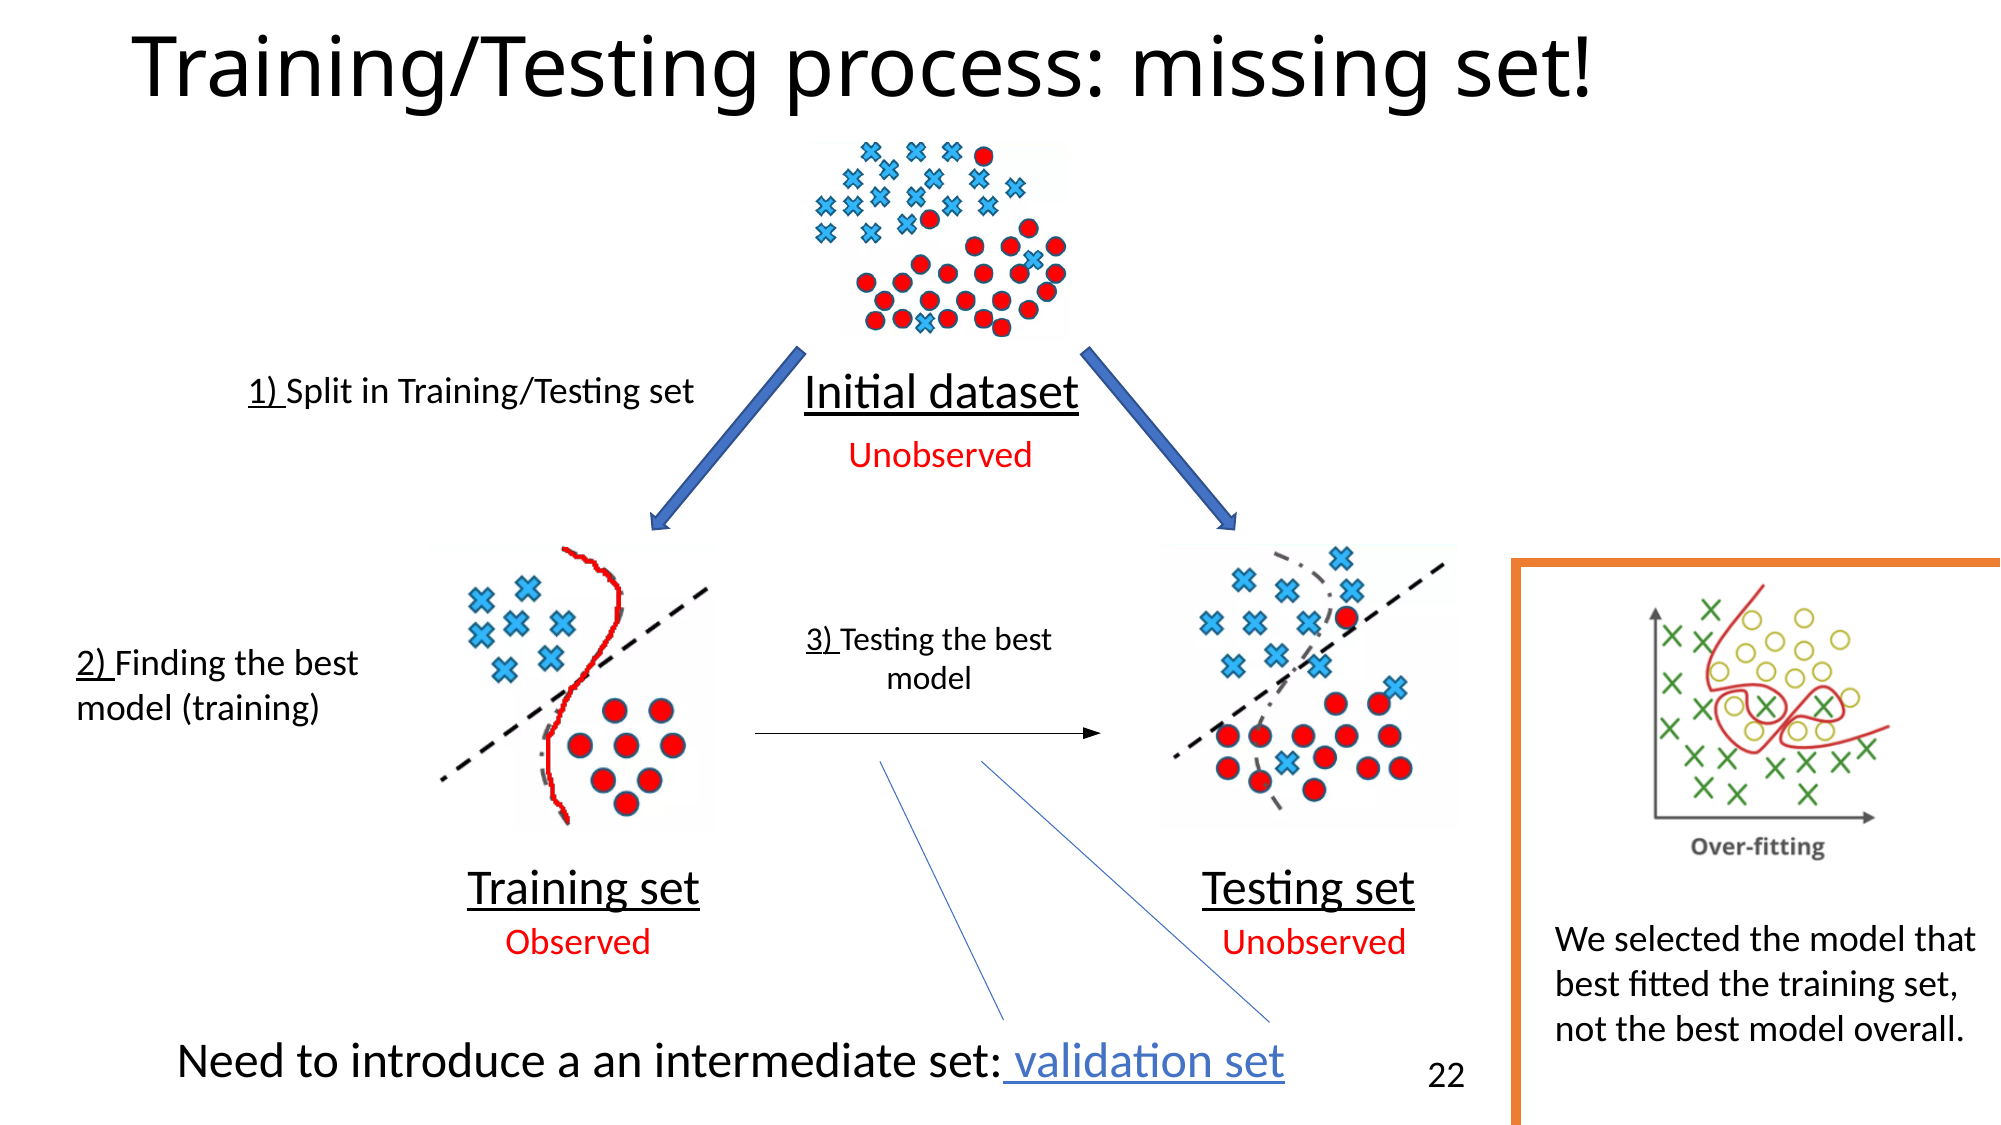

Training/Testing process: missing set!
Initial dataset
1) Split in Training/Testing set
Unobserved
3) Testing the best model
2) Finding the best model (training)
Testing set
Training set
We selected the model that best fitted the training set, not the best model overall.
Observed
Unobserved
Need to introduce a an intermediate set: validation set
13